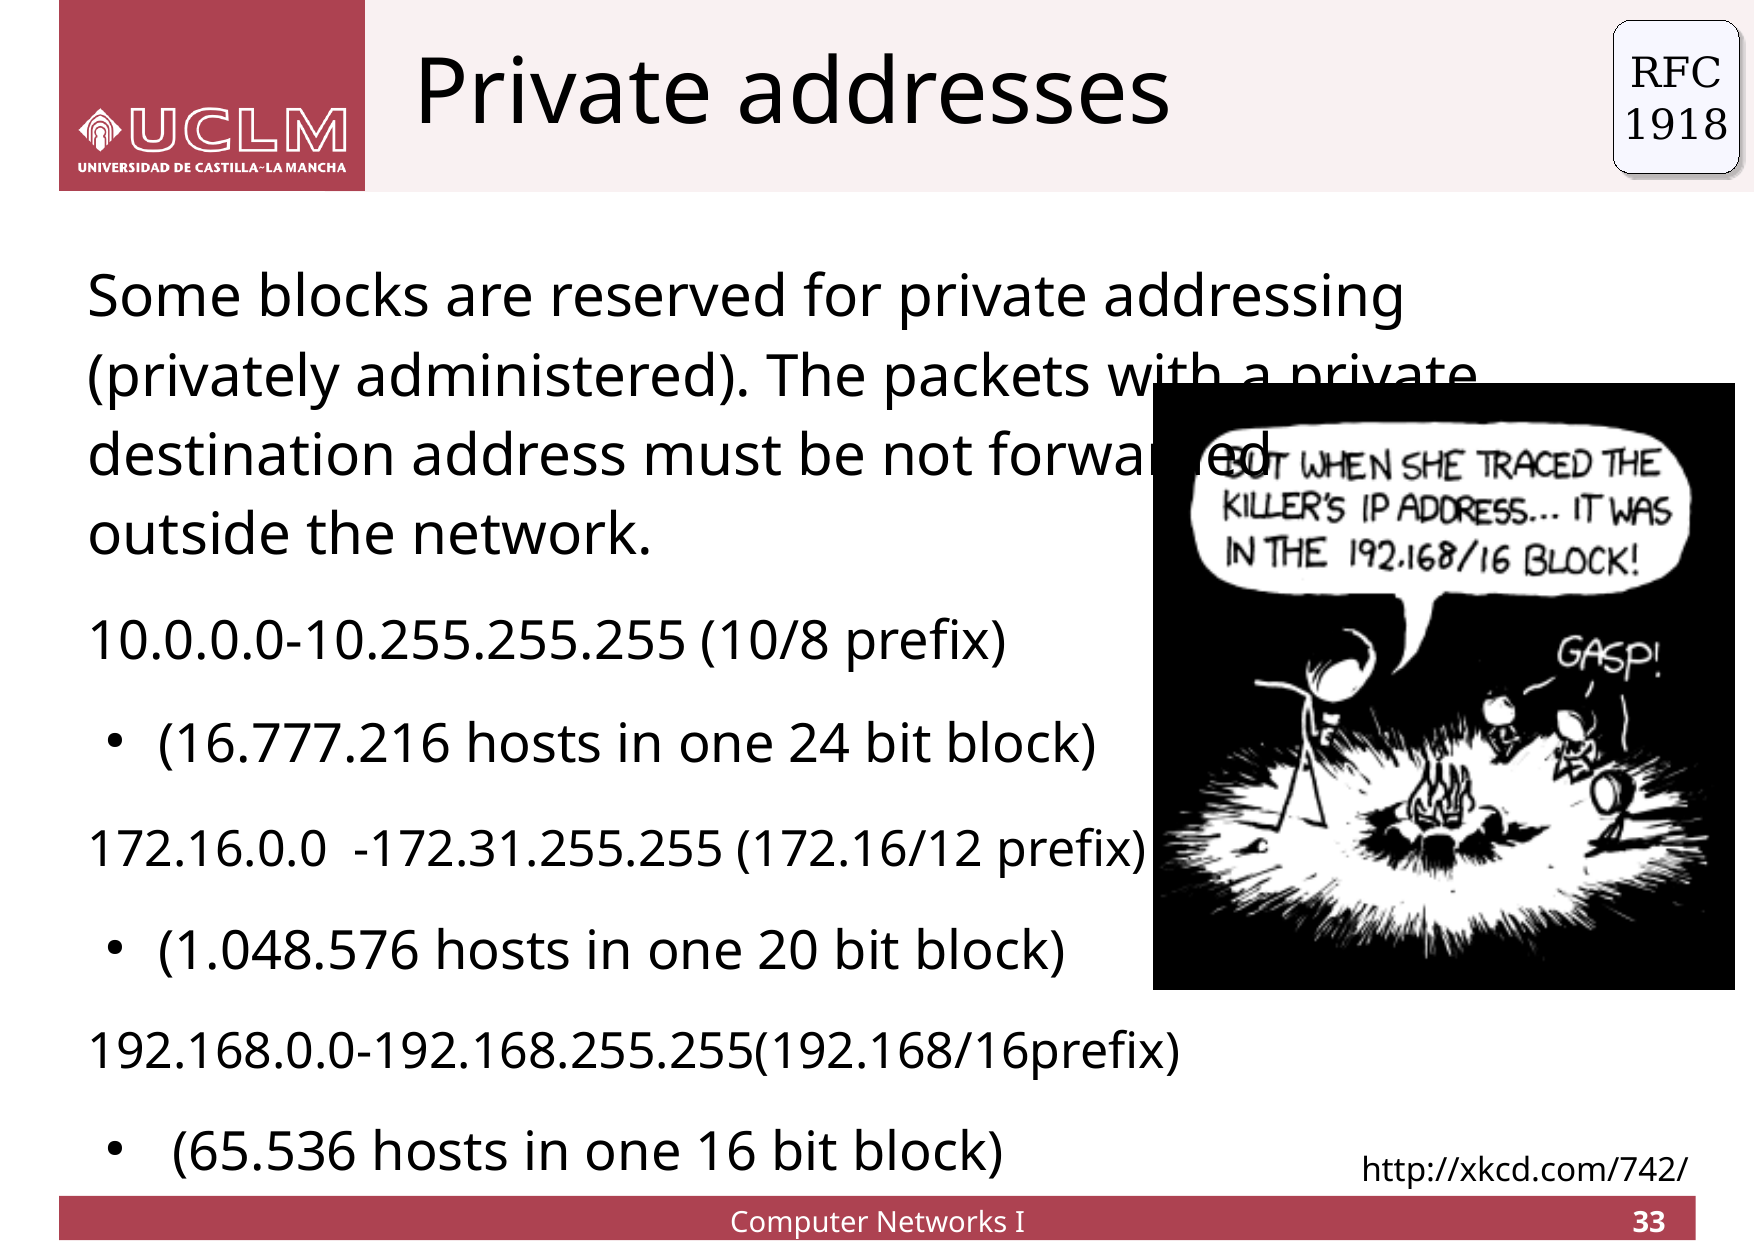

Private addresses
RFC
1918
# Some blocks are reserved for private addressing (privately administered). The packets with a private destination address must be not forwarded outside the network.
10.0.0.0-10.255.255.255 (10/8 prefix)
(16.777.216 hosts in one 24 bit block)
172.16.0.0 -172.31.255.255 (172.16/12 prefix)
(1.048.576 hosts in one 20 bit block)
192.168.0.0-192.168.255.255(192.168/16prefix)
 (65.536 hosts in one 16 bit block)
http://xkcd.com/742/
Computer Networks I
33